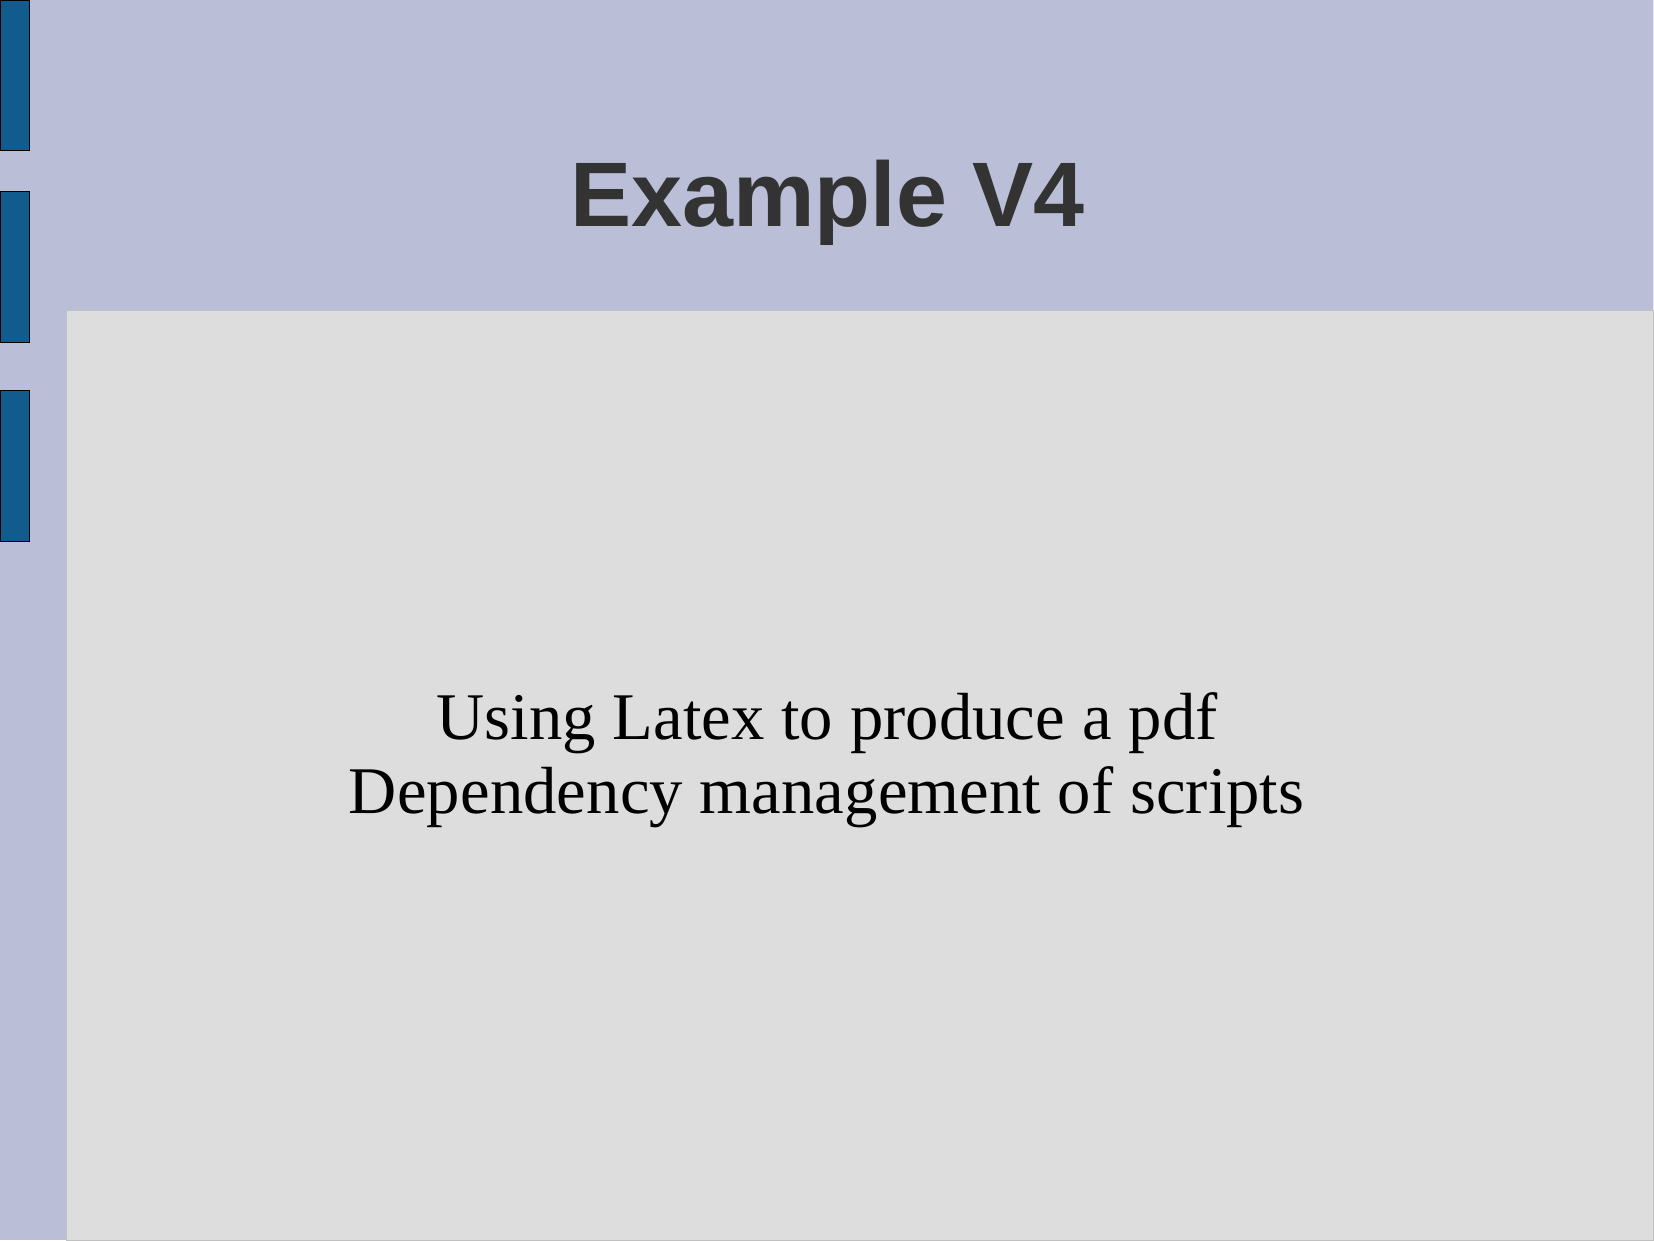

# Example V4
Using Latex to produce a pdf
Dependency management of scripts